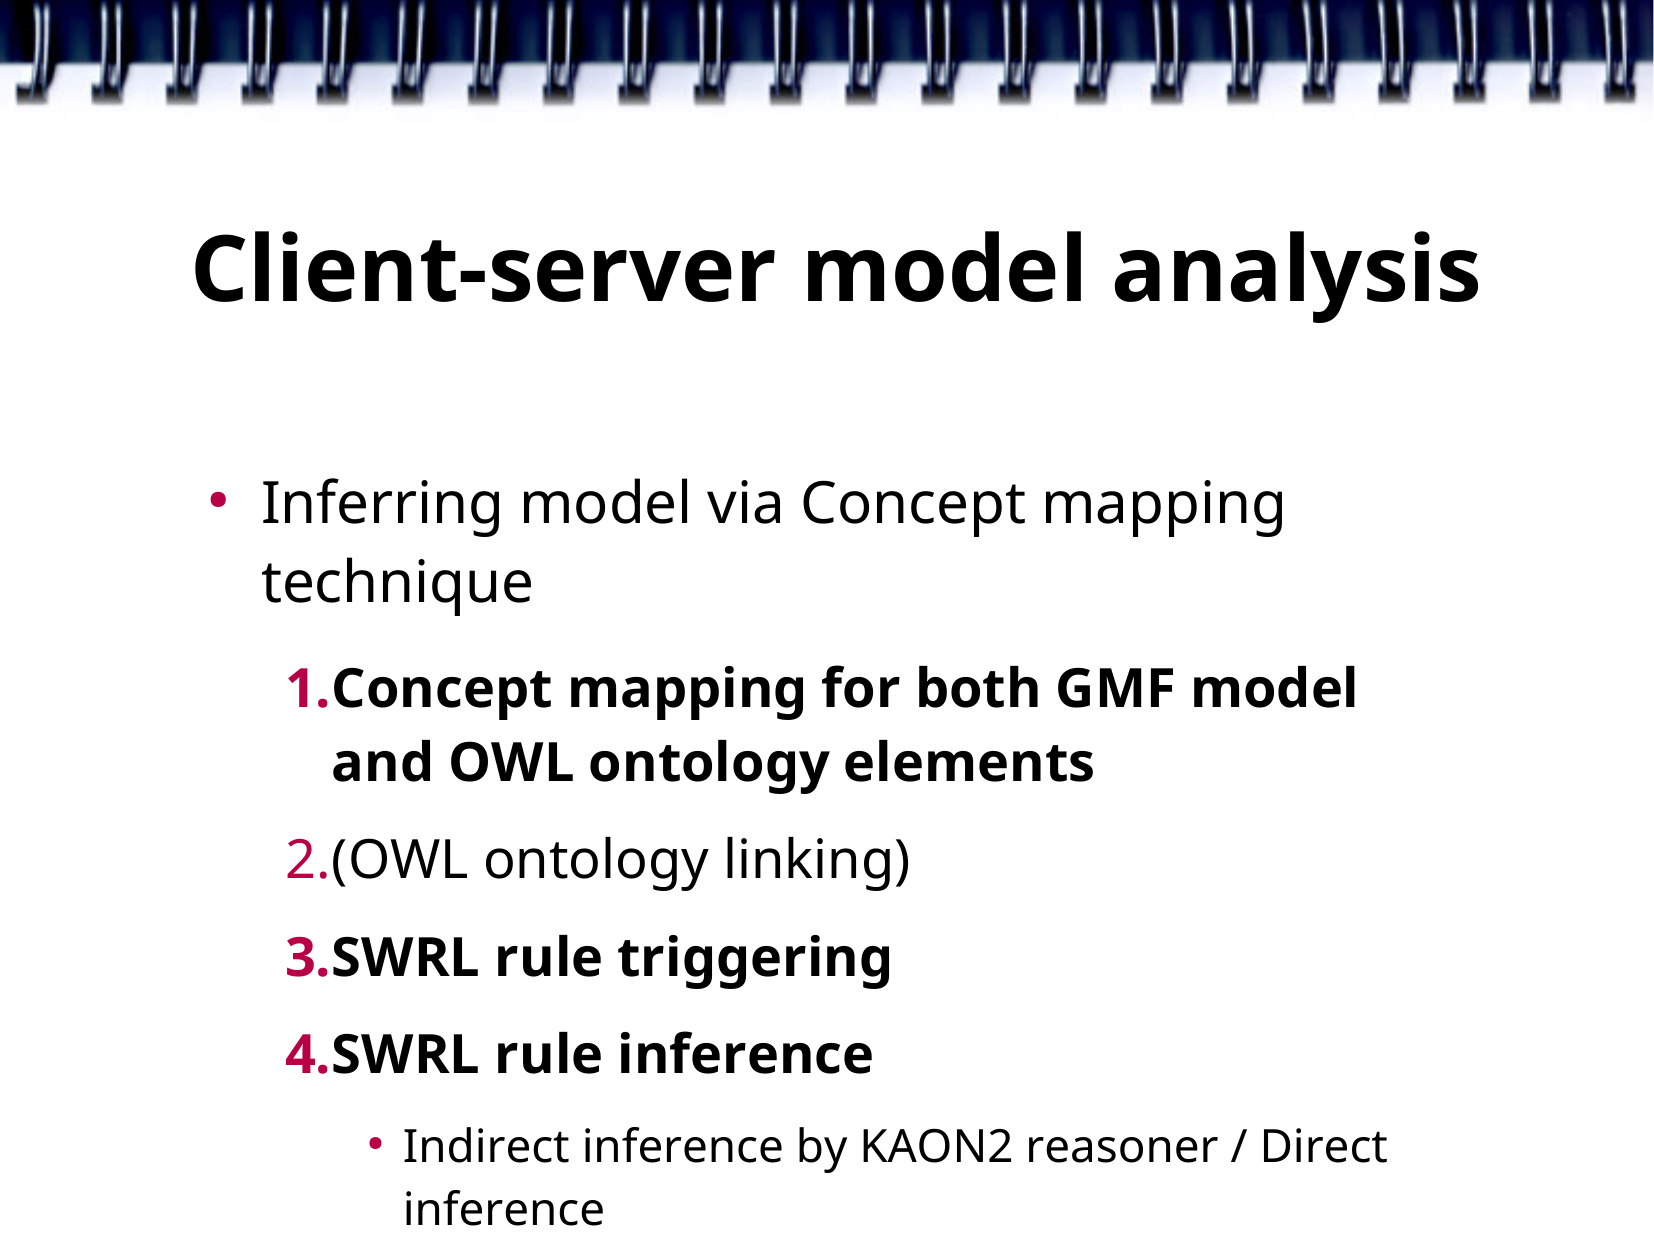

# Client-server model analysis
Inferring model via Concept mapping technique
Concept mapping for both GMF model and OWL ontology elements
(OWL ontology linking)
SWRL rule triggering
SWRL rule inference
Indirect inference by KAON2 reasoner / Direct inference